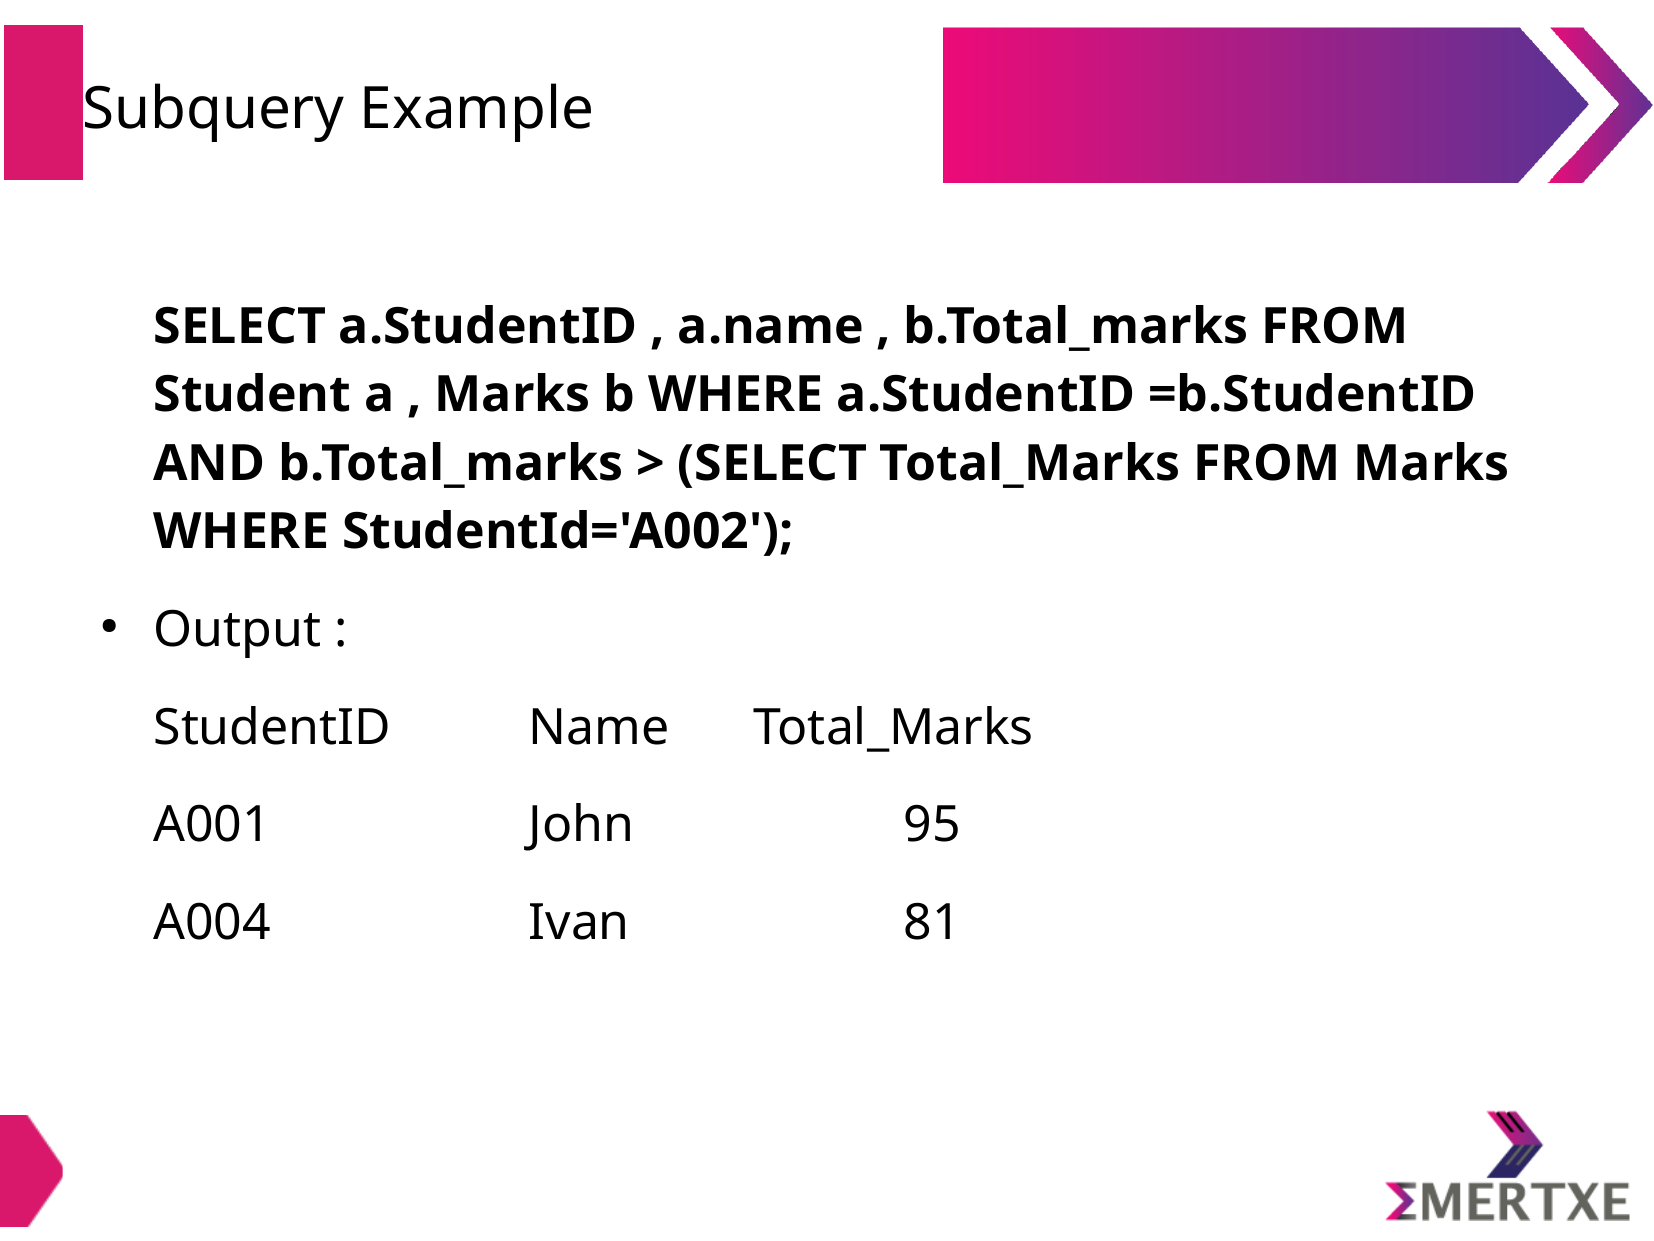

# Subquery Example
SELECT a.StudentID , a.name , b.Total_marks FROM Student a , Marks b WHERE a.StudentID =b.StudentID AND b.Total_marks > (SELECT Total_Marks FROM Marks WHERE StudentId='A002');
Output :
StudentID 		Name		Total_Marks
A001				John				95
A004				Ivan				81